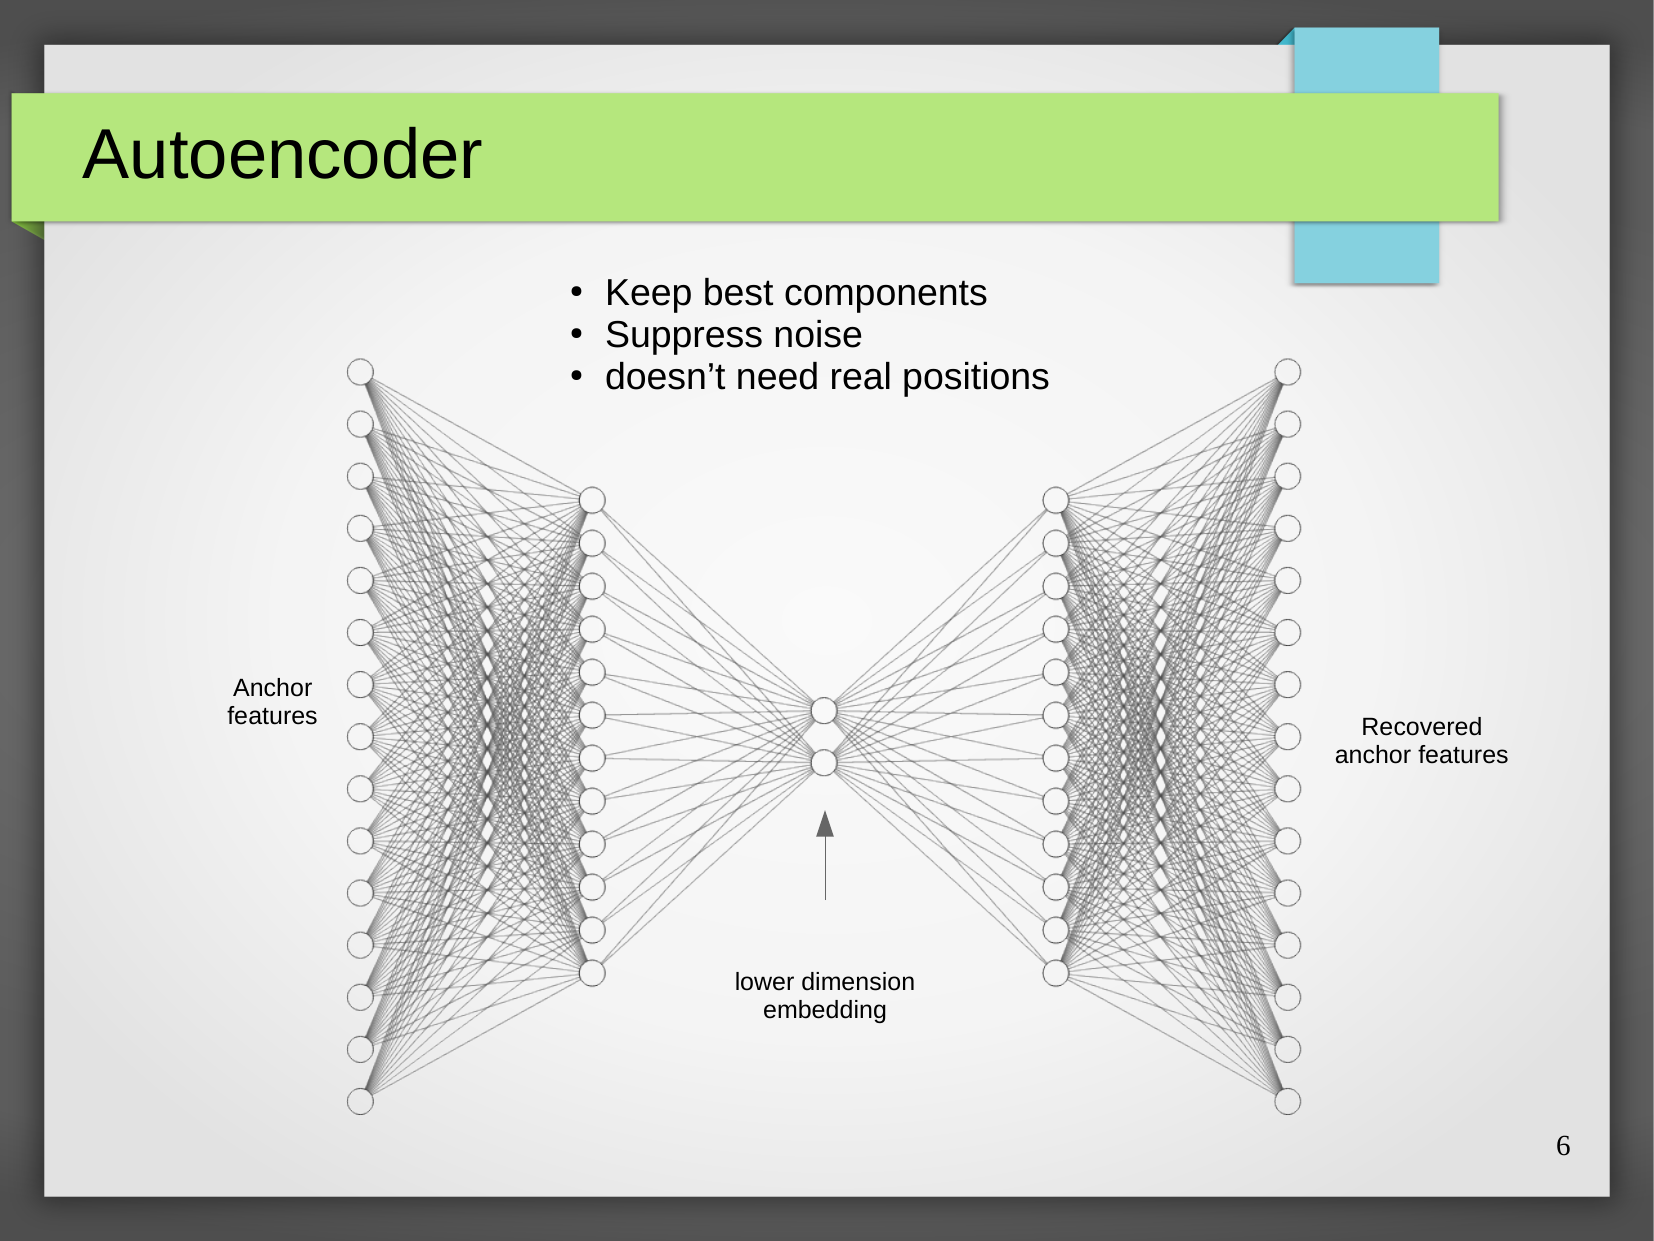

# Autoencoder
Keep best components
Suppress noise
doesn’t need real positions
Anchor
features
Recovered
anchor features
lower dimension
embedding
6